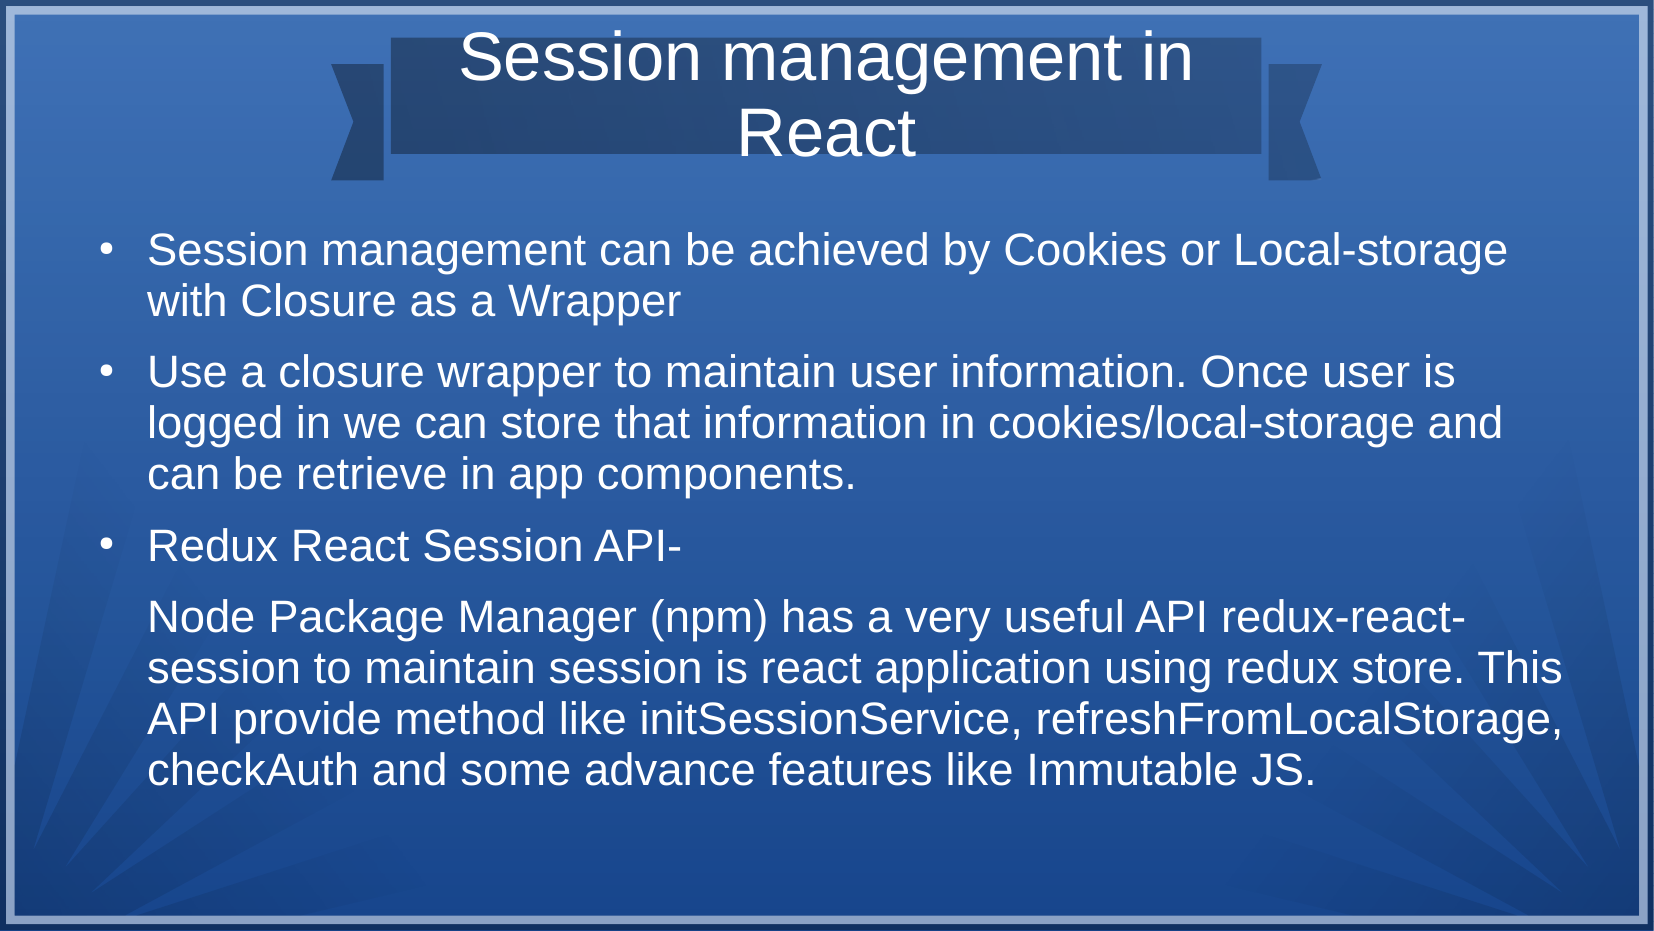

# Session management in React
Session management can be achieved by Cookies or Local-storage with Closure as a Wrapper
Use a closure wrapper to maintain user information. Once user is logged in we can store that information in cookies/local-storage and can be retrieve in app components.
Redux React Session API-
Node Package Manager (npm) has a very useful API redux-react-session to maintain session is react application using redux store. This API provide method like initSessionService, refreshFromLocalStorage, checkAuth and some advance features like Immutable JS.